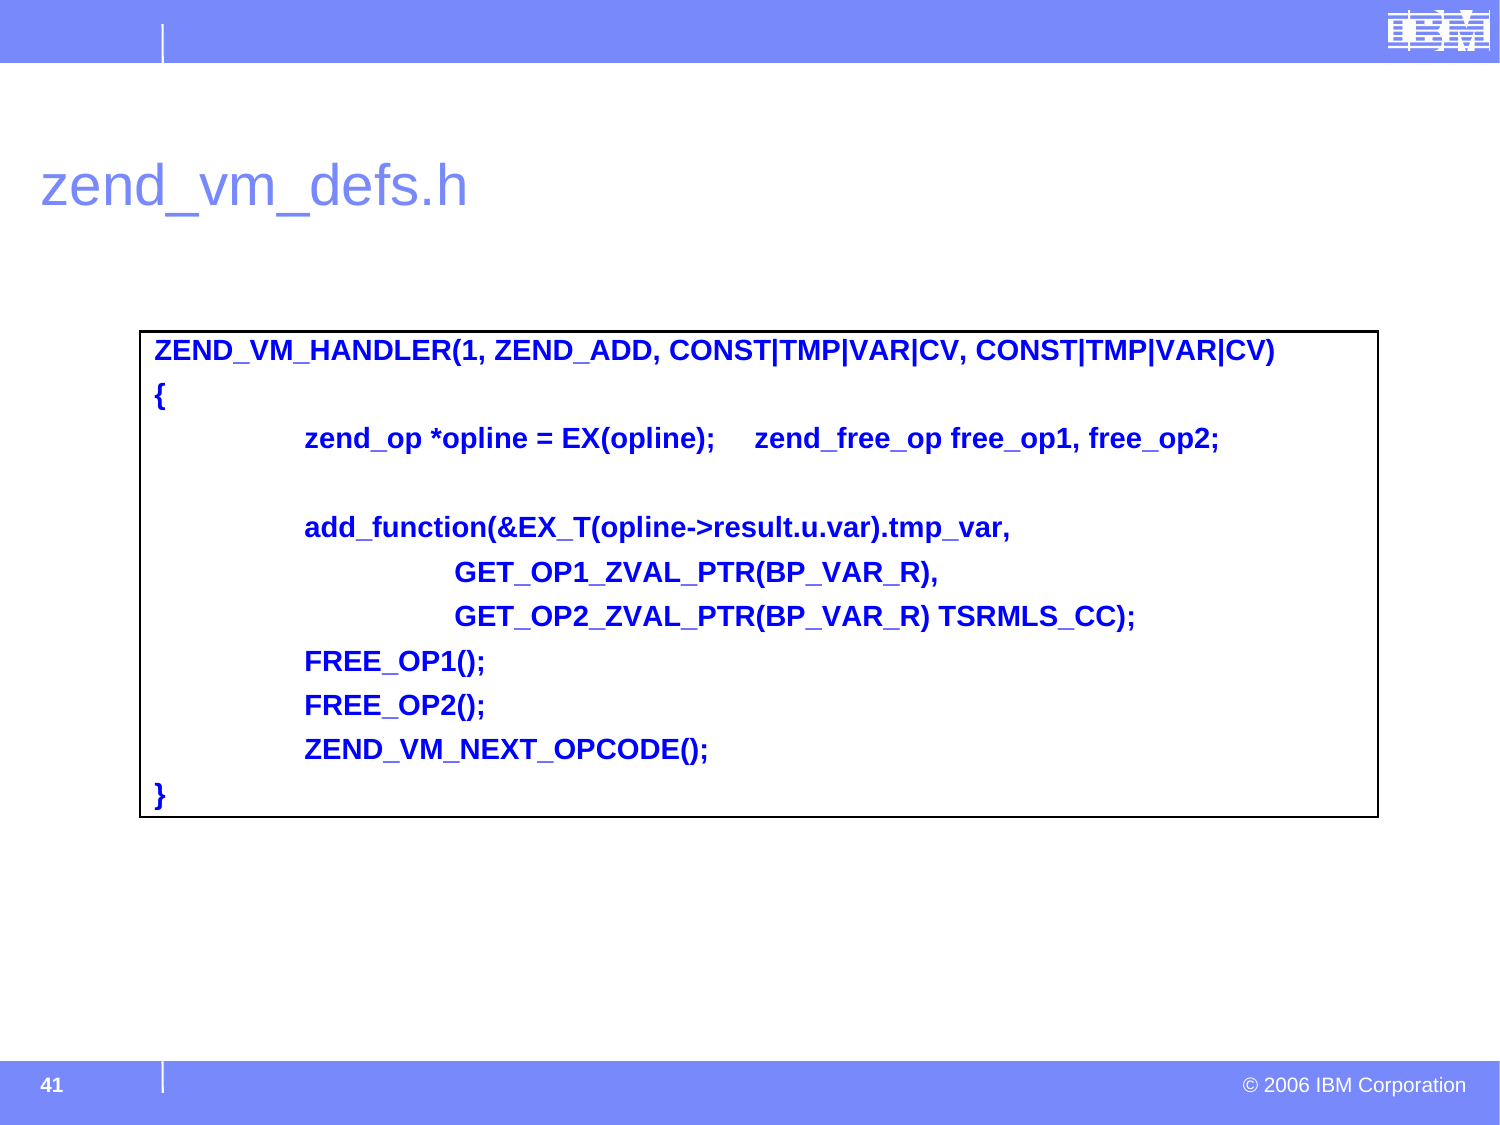

# zend_vm_defs.h
ZEND_VM_HANDLER(1, ZEND_ADD, CONST|TMP|VAR|CV, CONST|TMP|VAR|CV)‏
{
	zend_op *opline = EX(opline);	zend_free_op free_op1, free_op2;
	add_function(&EX_T(opline->result.u.var).tmp_var,
		GET_OP1_ZVAL_PTR(BP_VAR_R),
		GET_OP2_ZVAL_PTR(BP_VAR_R) TSRMLS_CC);
	FREE_OP1();
	FREE_OP2();
	ZEND_VM_NEXT_OPCODE();
}
41